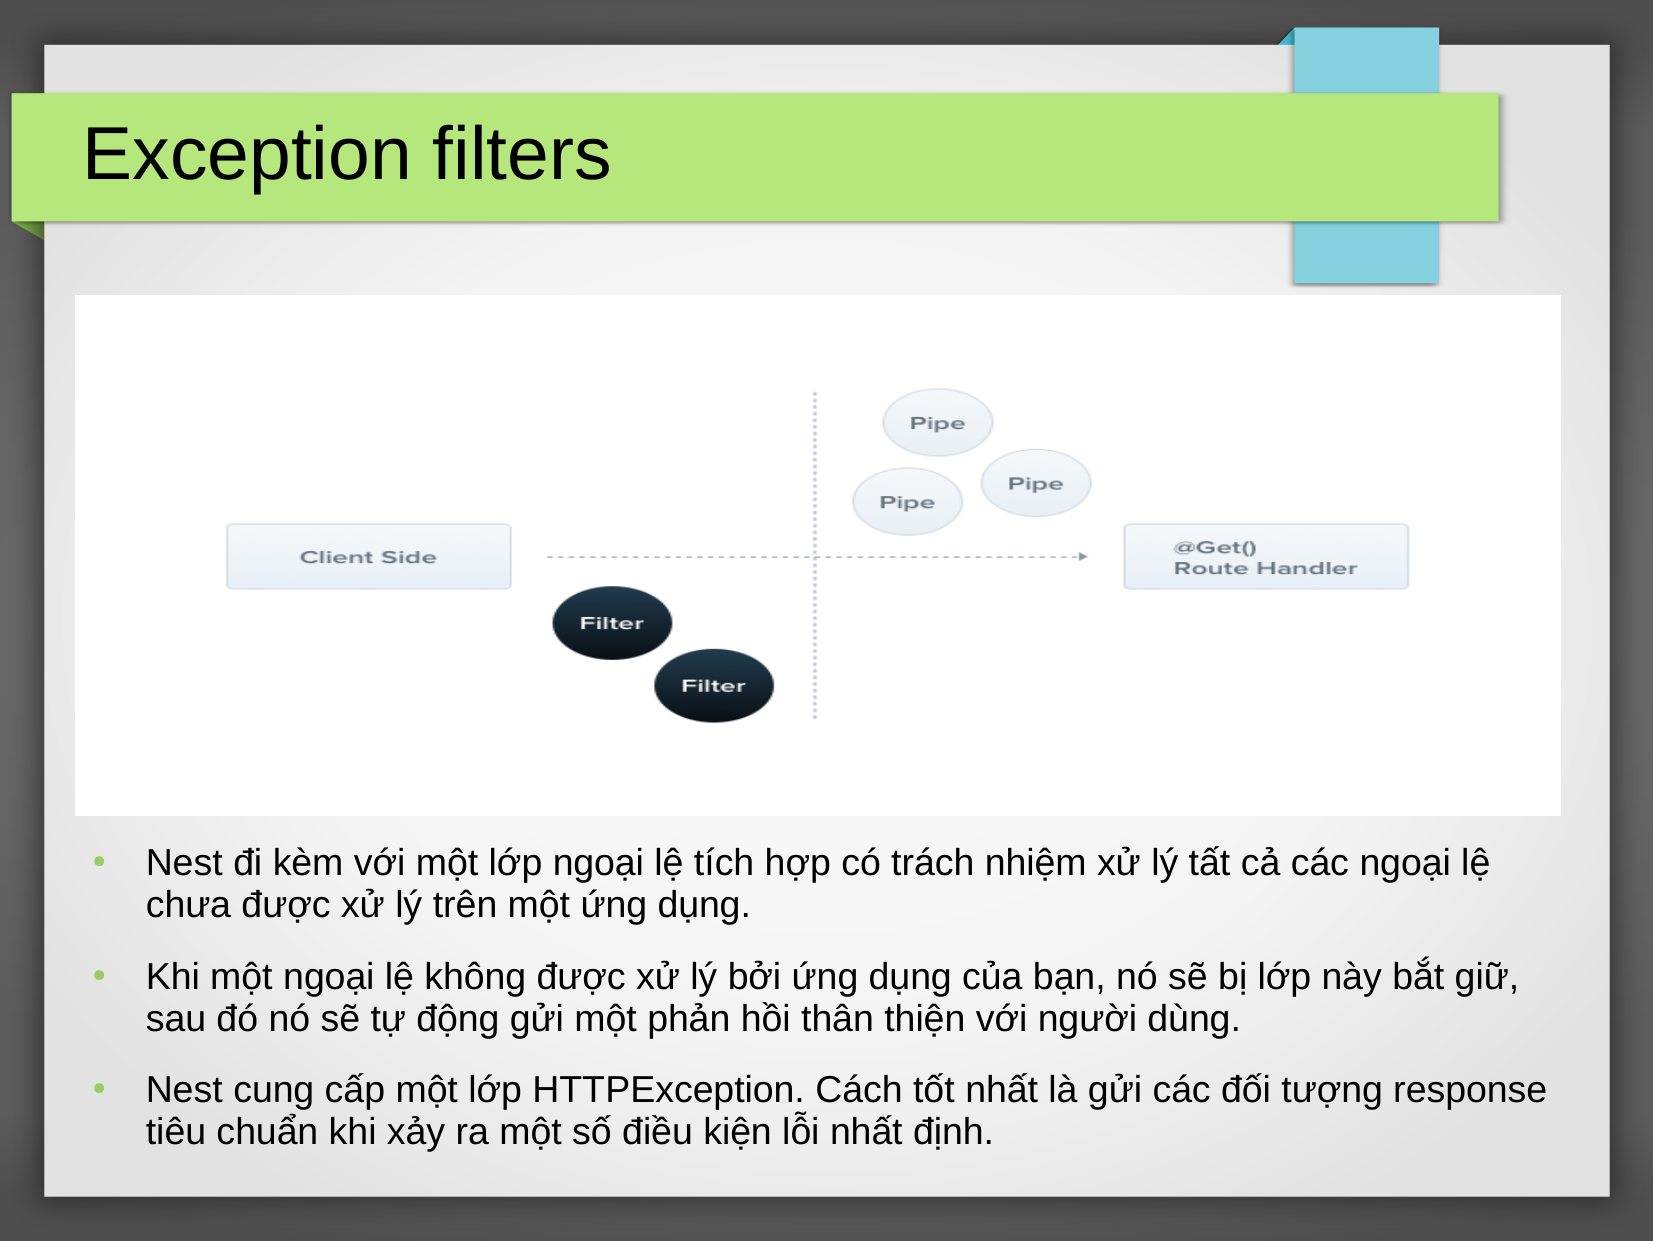

# Exception filters
Nest đi kèm với một lớp ngoại lệ tích hợp có trách nhiệm xử lý tất cả các ngoại lệ chưa được xử lý trên một ứng dụng.
Khi một ngoại lệ không được xử lý bởi ứng dụng của bạn, nó sẽ bị lớp này bắt giữ, sau đó nó sẽ tự động gửi một phản hồi thân thiện với người dùng.
Nest cung cấp một lớp HTTPException. Cách tốt nhất là gửi các đối tượng response tiêu chuẩn khi xảy ra một số điều kiện lỗi nhất định.